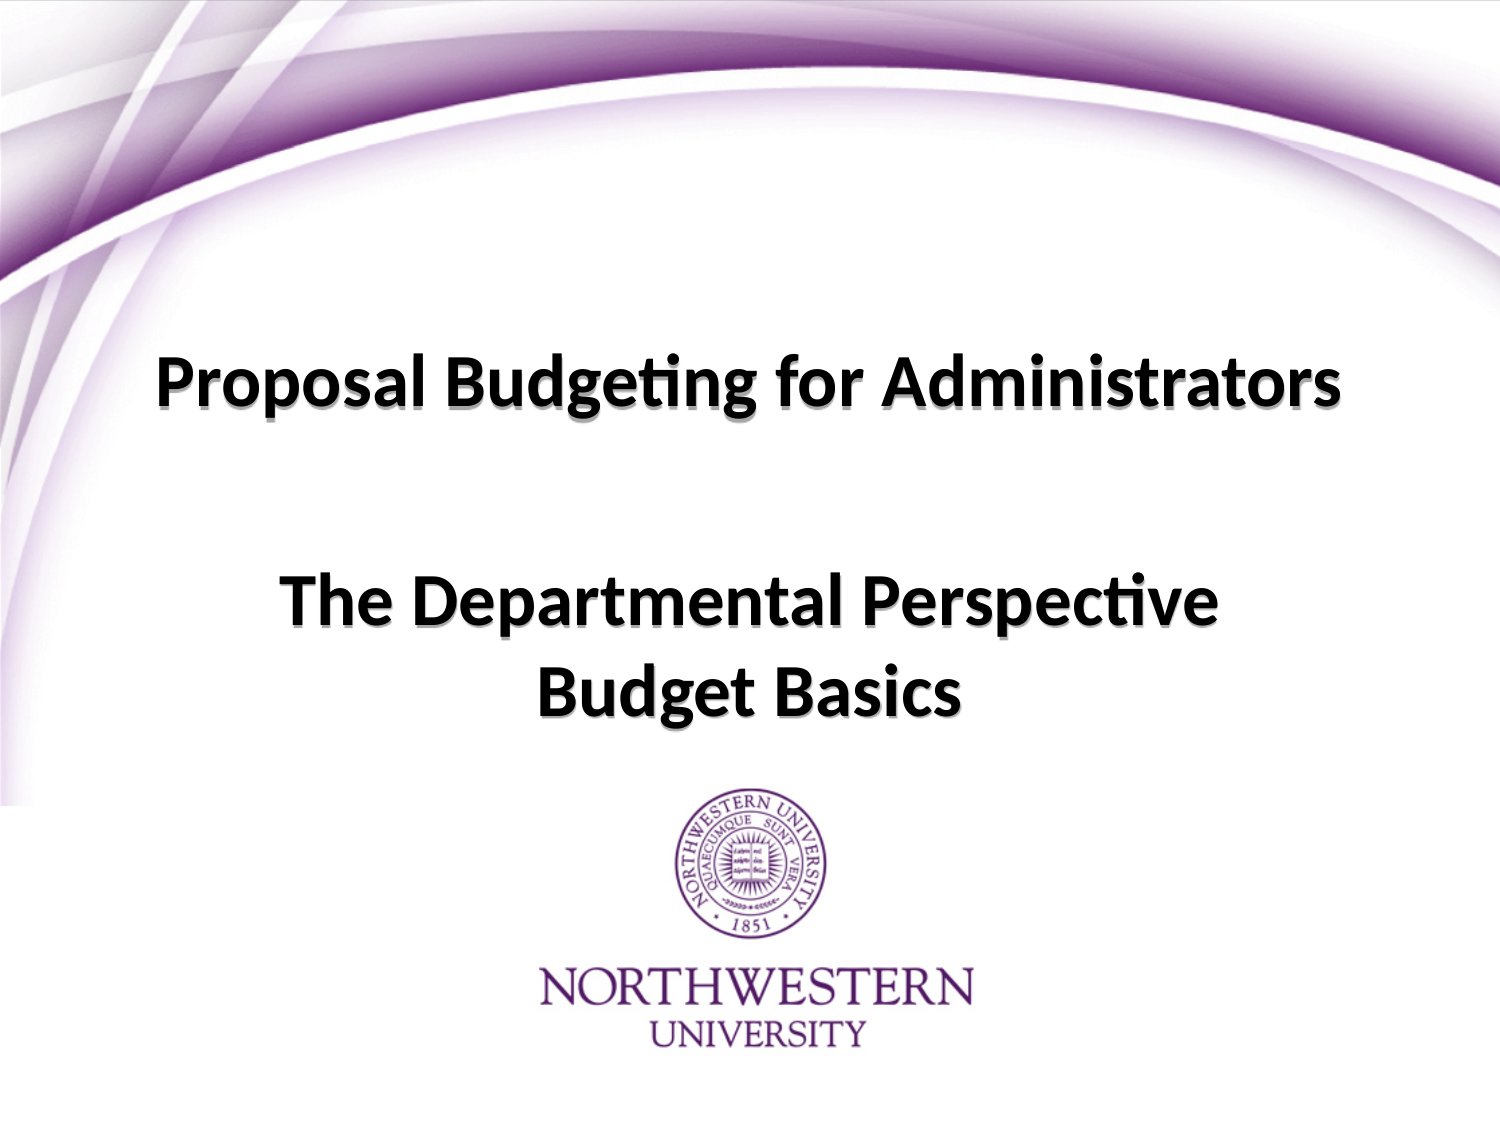

# Proposal Budgeting for Administrators
The Departmental Perspective
Budget Basics